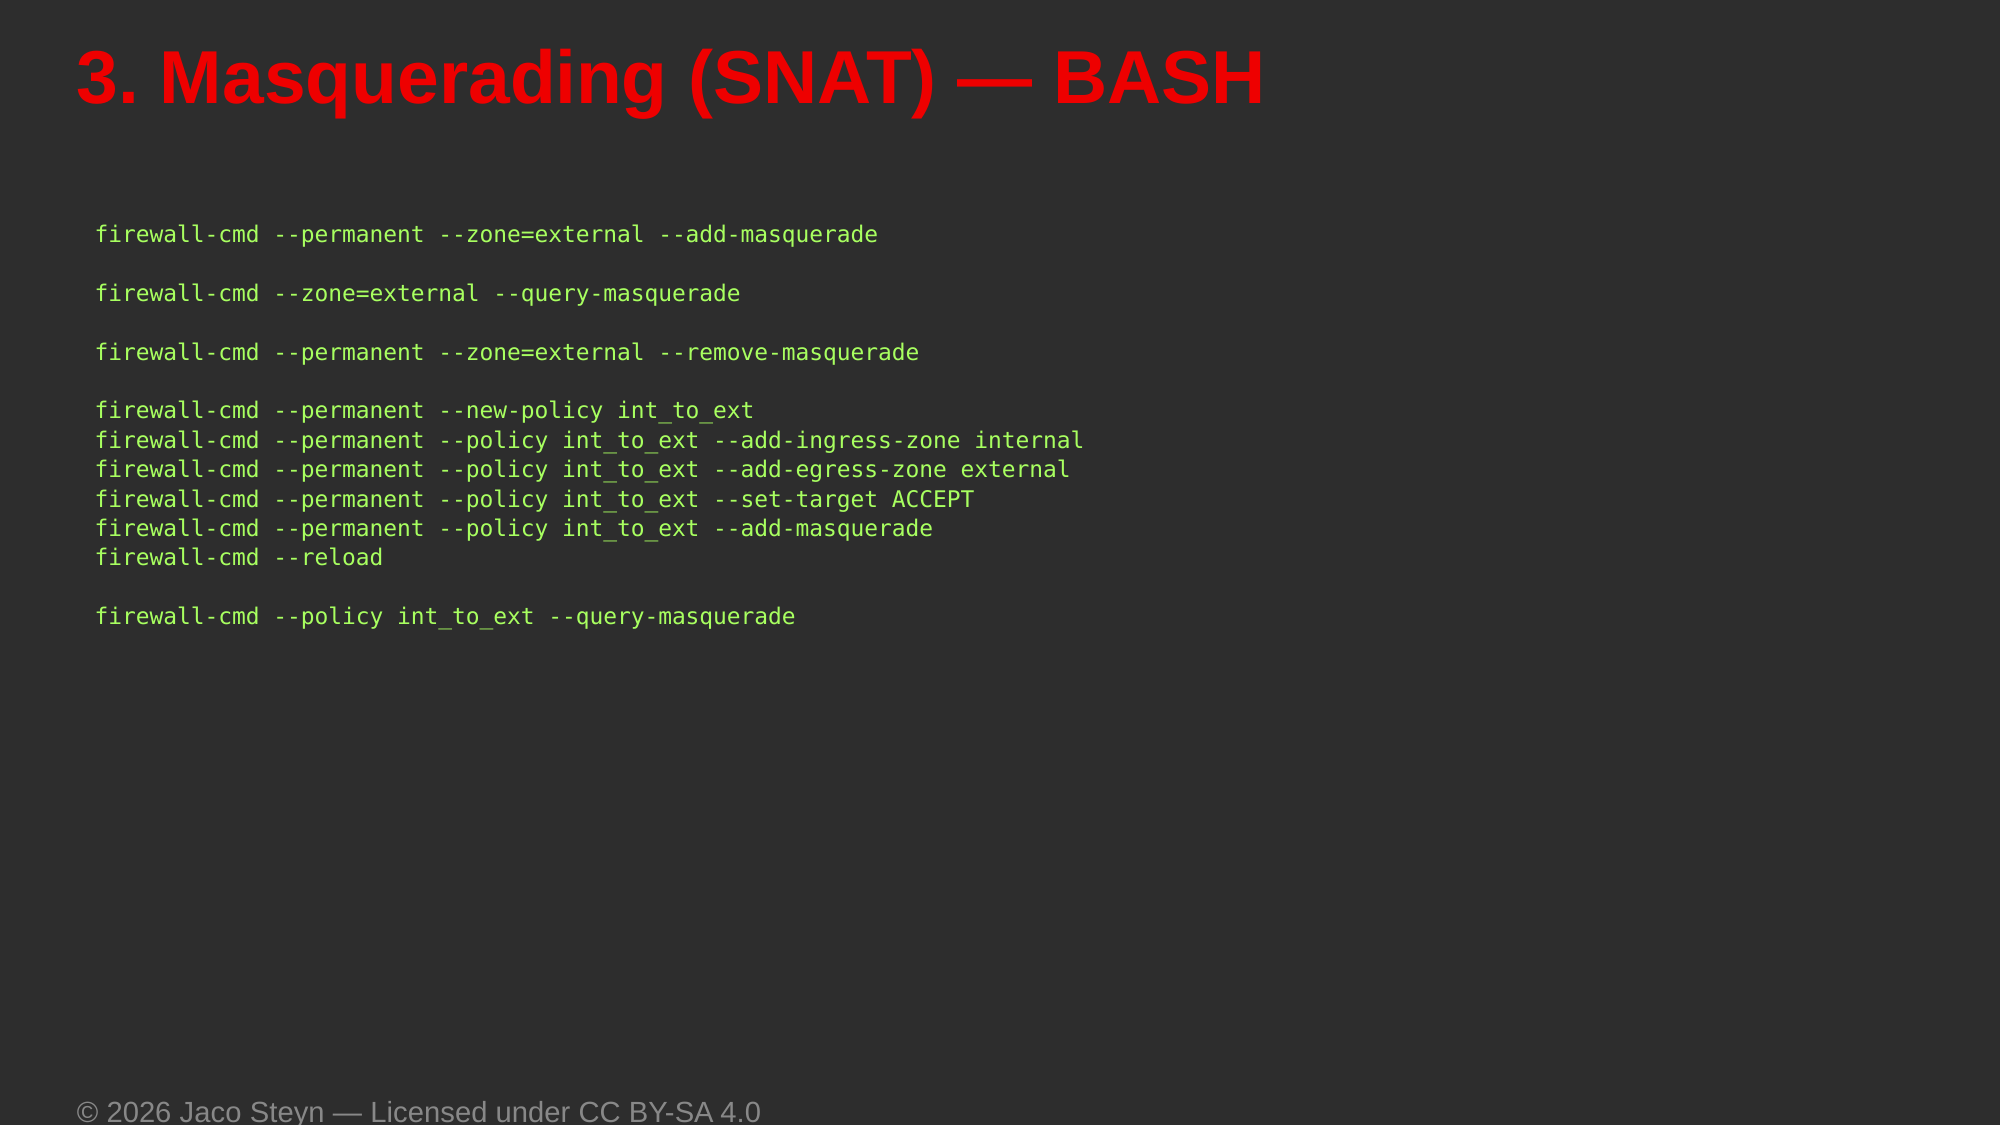

3. Masquerading (SNAT) — BASH
firewall-cmd --permanent --zone=external --add-masquerade
firewall-cmd --zone=external --query-masquerade
firewall-cmd --permanent --zone=external --remove-masquerade
firewall-cmd --permanent --new-policy int_to_ext
firewall-cmd --permanent --policy int_to_ext --add-ingress-zone internal
firewall-cmd --permanent --policy int_to_ext --add-egress-zone external
firewall-cmd --permanent --policy int_to_ext --set-target ACCEPT
firewall-cmd --permanent --policy int_to_ext --add-masquerade
firewall-cmd --reload
firewall-cmd --policy int_to_ext --query-masquerade
© 2026 Jaco Steyn — Licensed under CC BY-SA 4.0